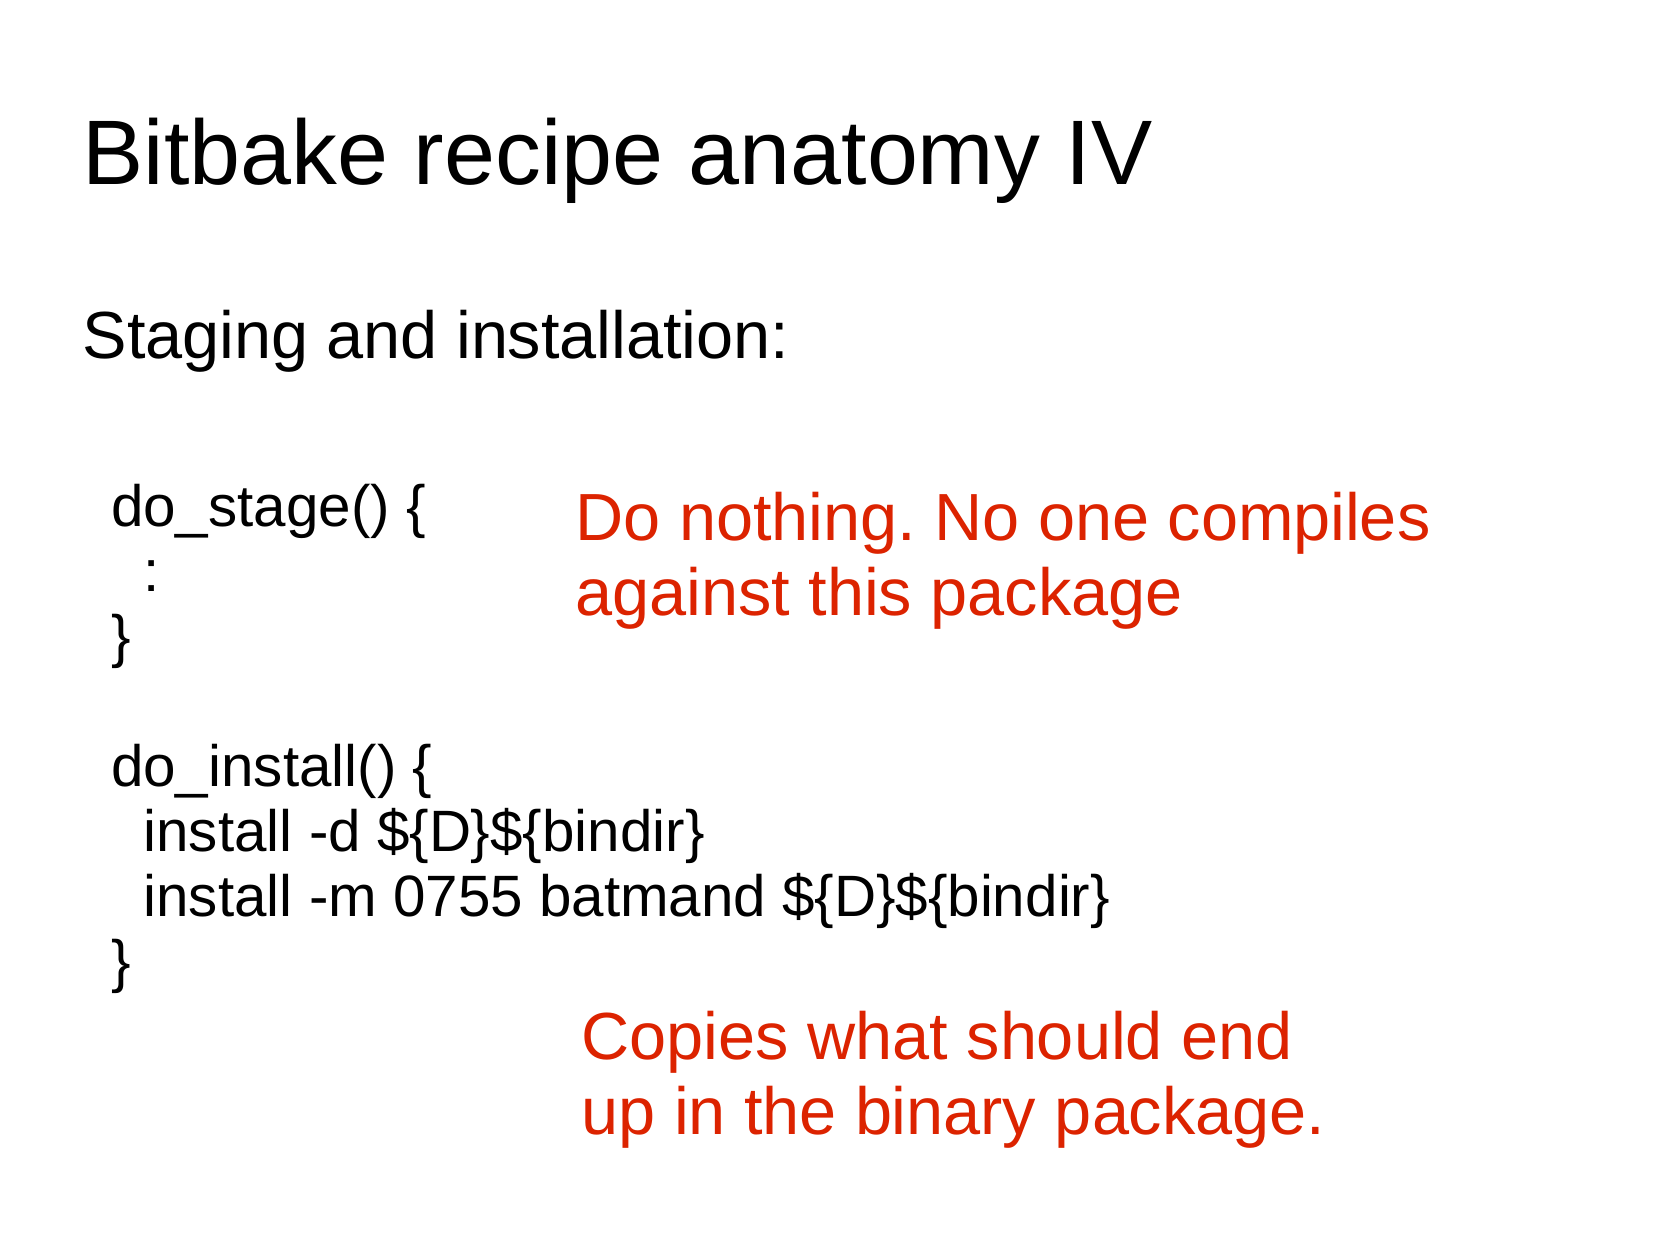

# Bitbake recipe anatomy IV
Staging and installation:
do_stage() {
 :
}
do_install() {
 install -d ${D}${bindir}
 install -m 0755 batmand ${D}${bindir}
}
Do nothing. No one compiles against this package
Copies what should end up in the binary package.